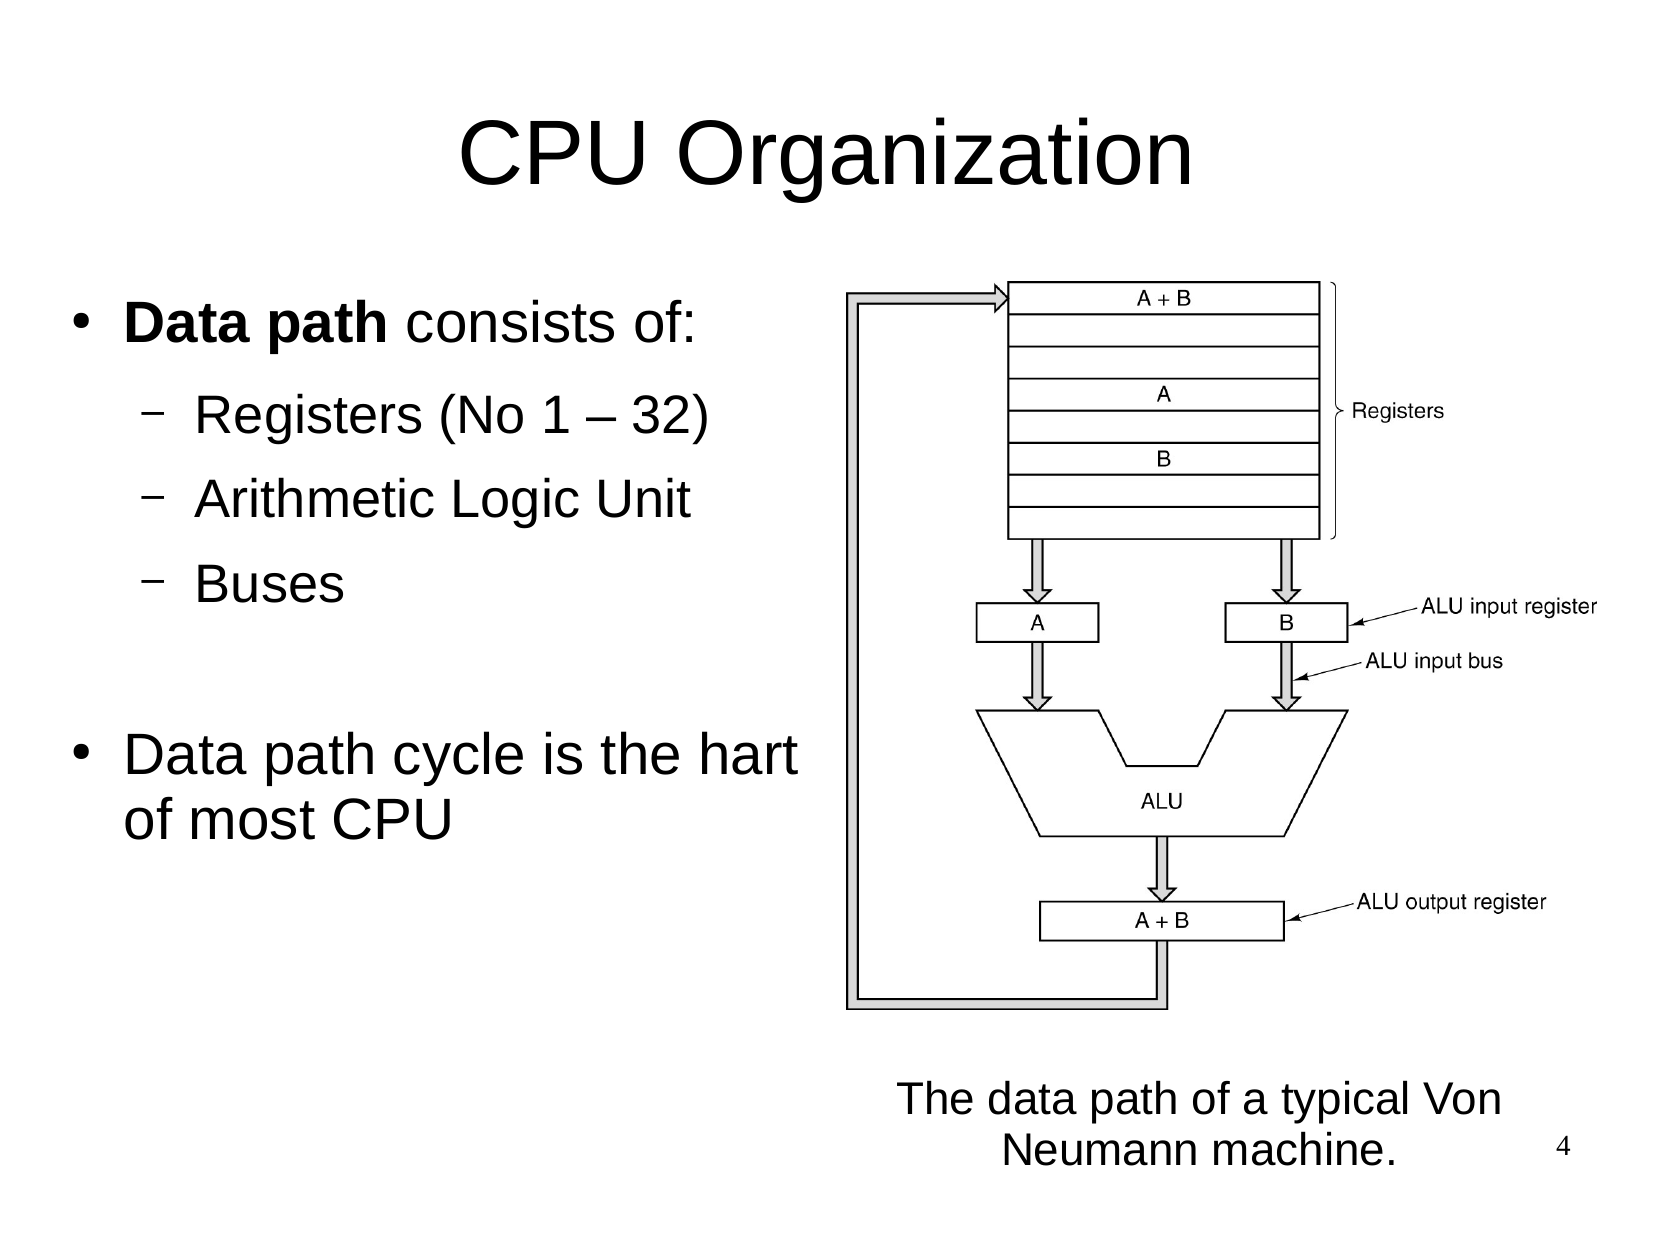

# CPU Organization
Data path consists of:
Registers (No 1 – 32)
Arithmetic Logic Unit
Buses
Data path cycle is the hart of most CPU
The data path of a typical Von Neumann machine.
4